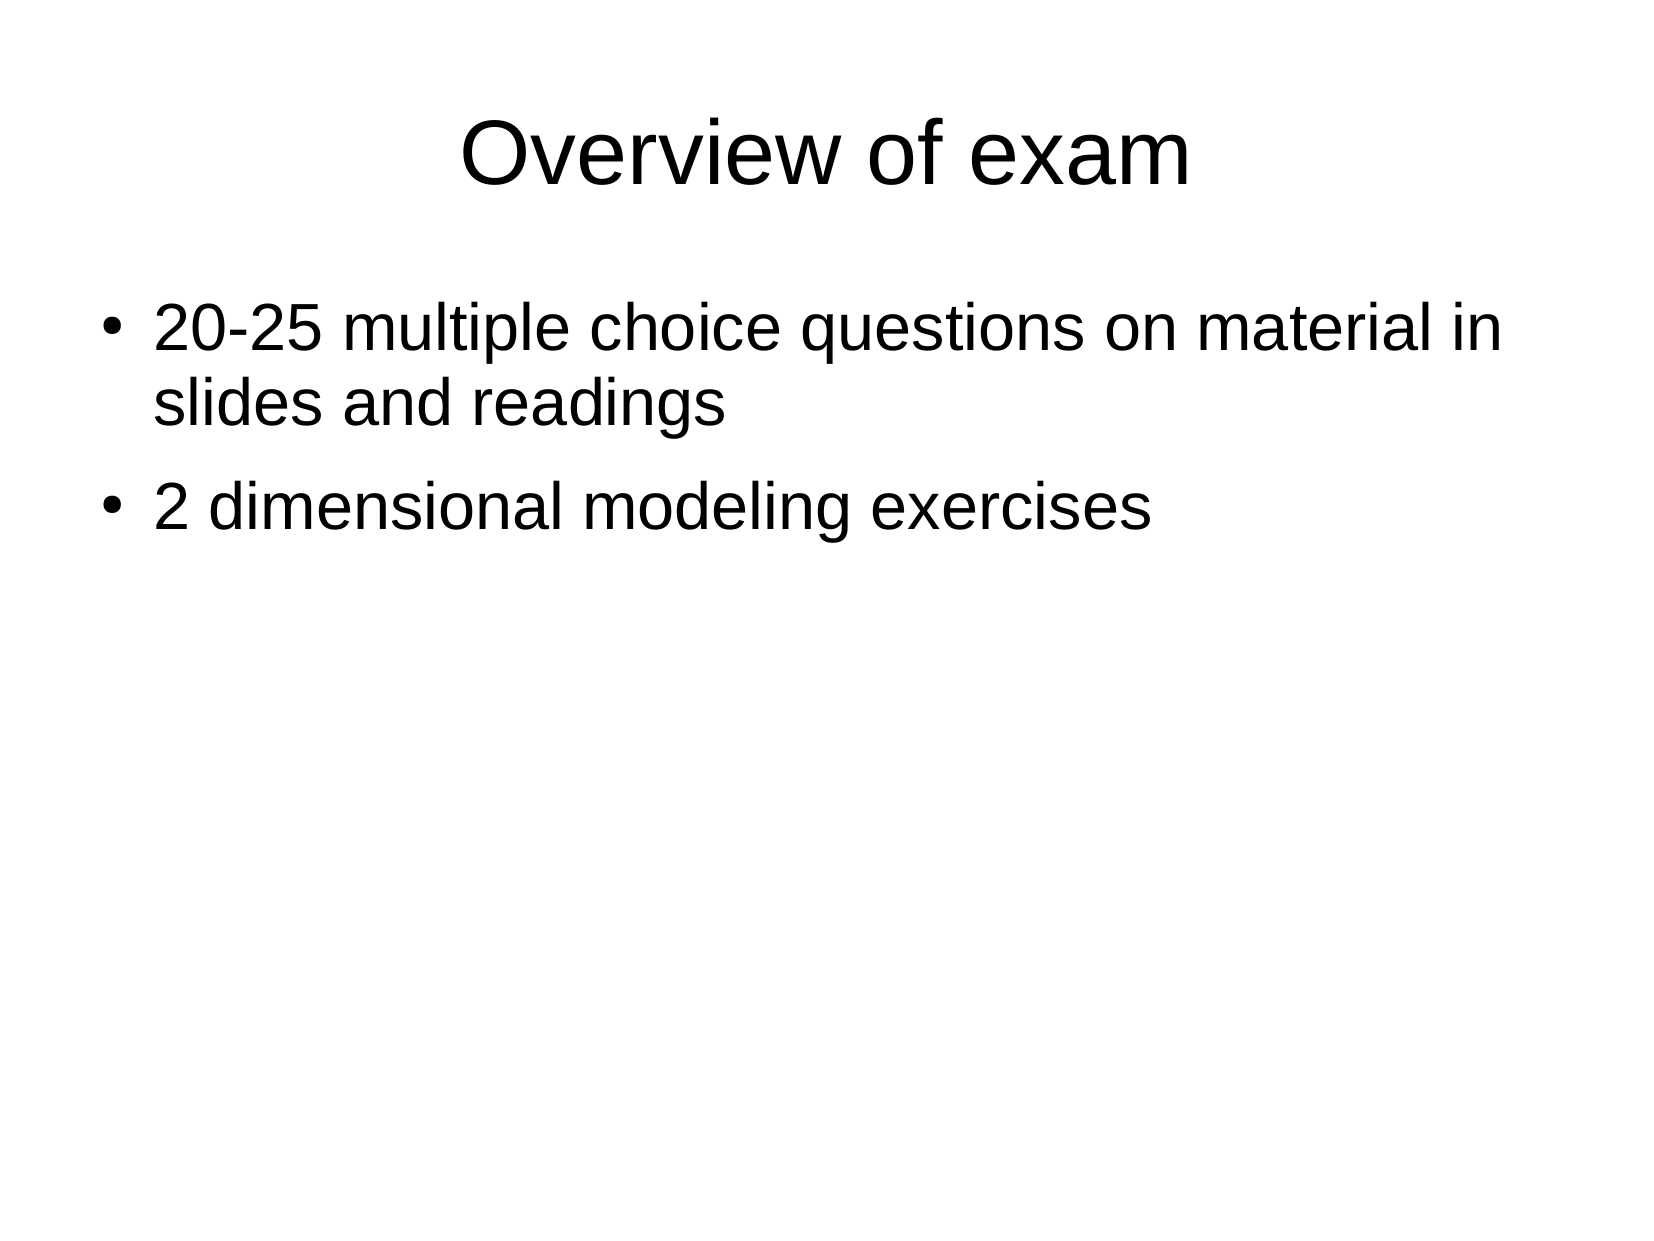

# Overview of exam
20-25 multiple choice questions on material in slides and readings
2 dimensional modeling exercises